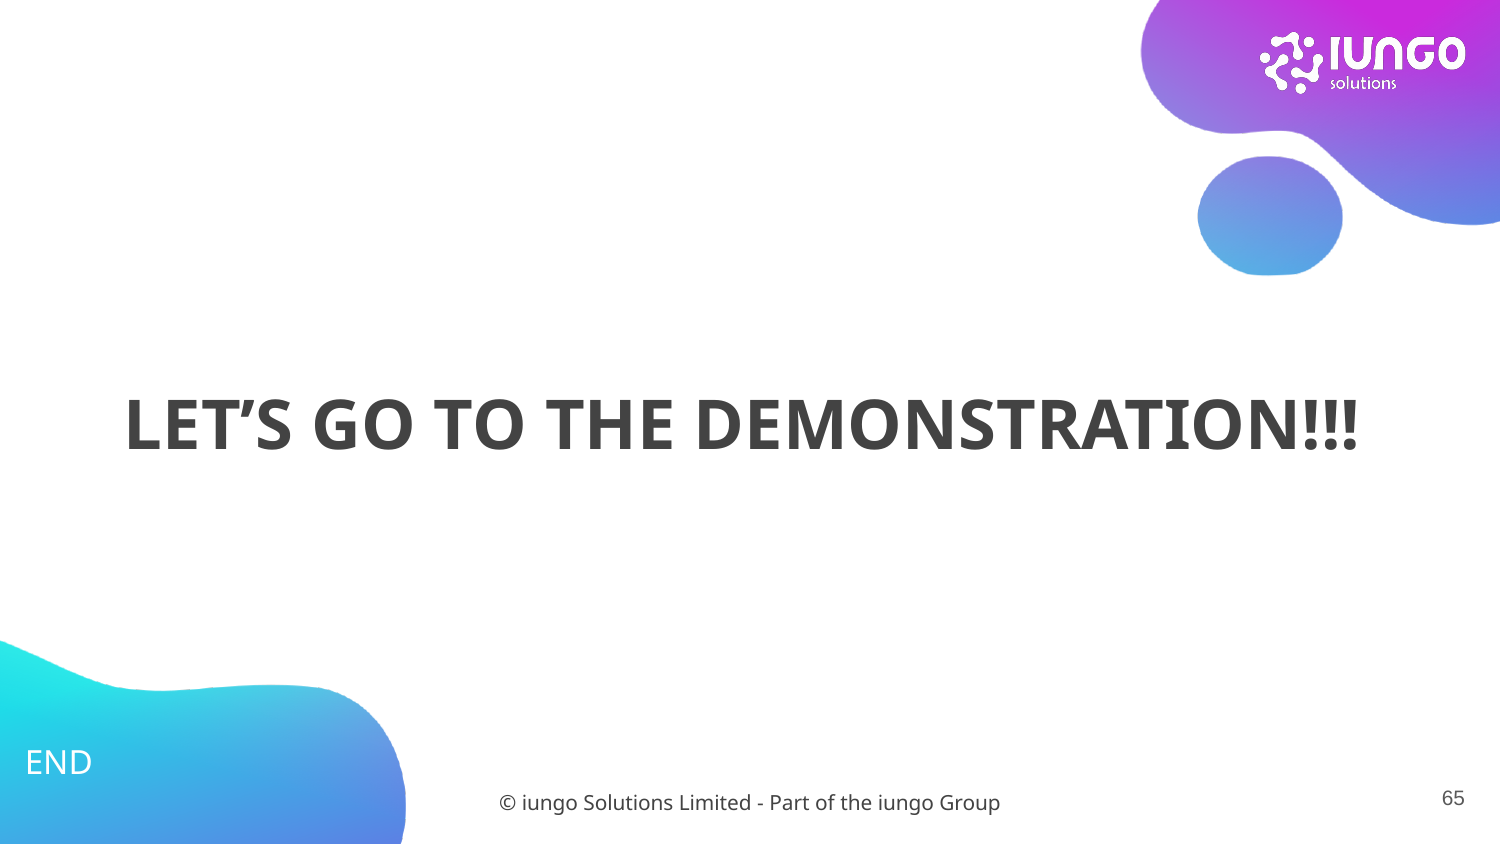

# LET’S GO TO THE DEMONSTRATION!!!
END